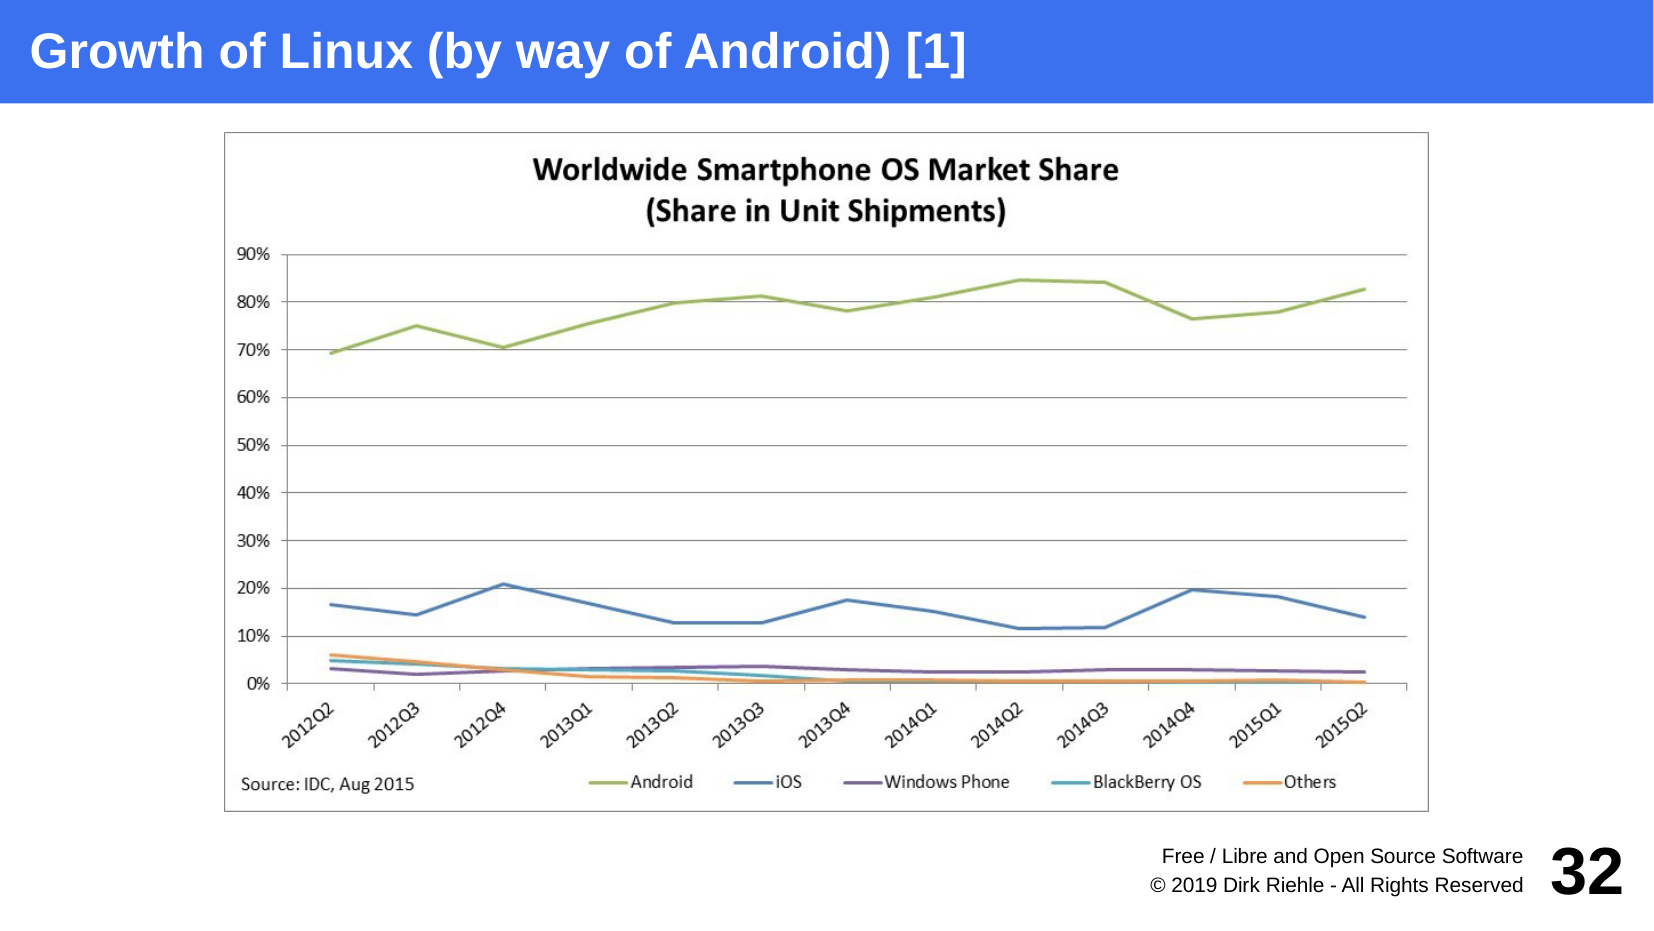

# Growth of Linux (by way of Android) [1]
Free / Libre and Open Source Software
32
© 2019 Dirk Riehle - All Rights Reserved
[1]	http://www.idc.com/prodserv/smartphone-os-market-share.jsp